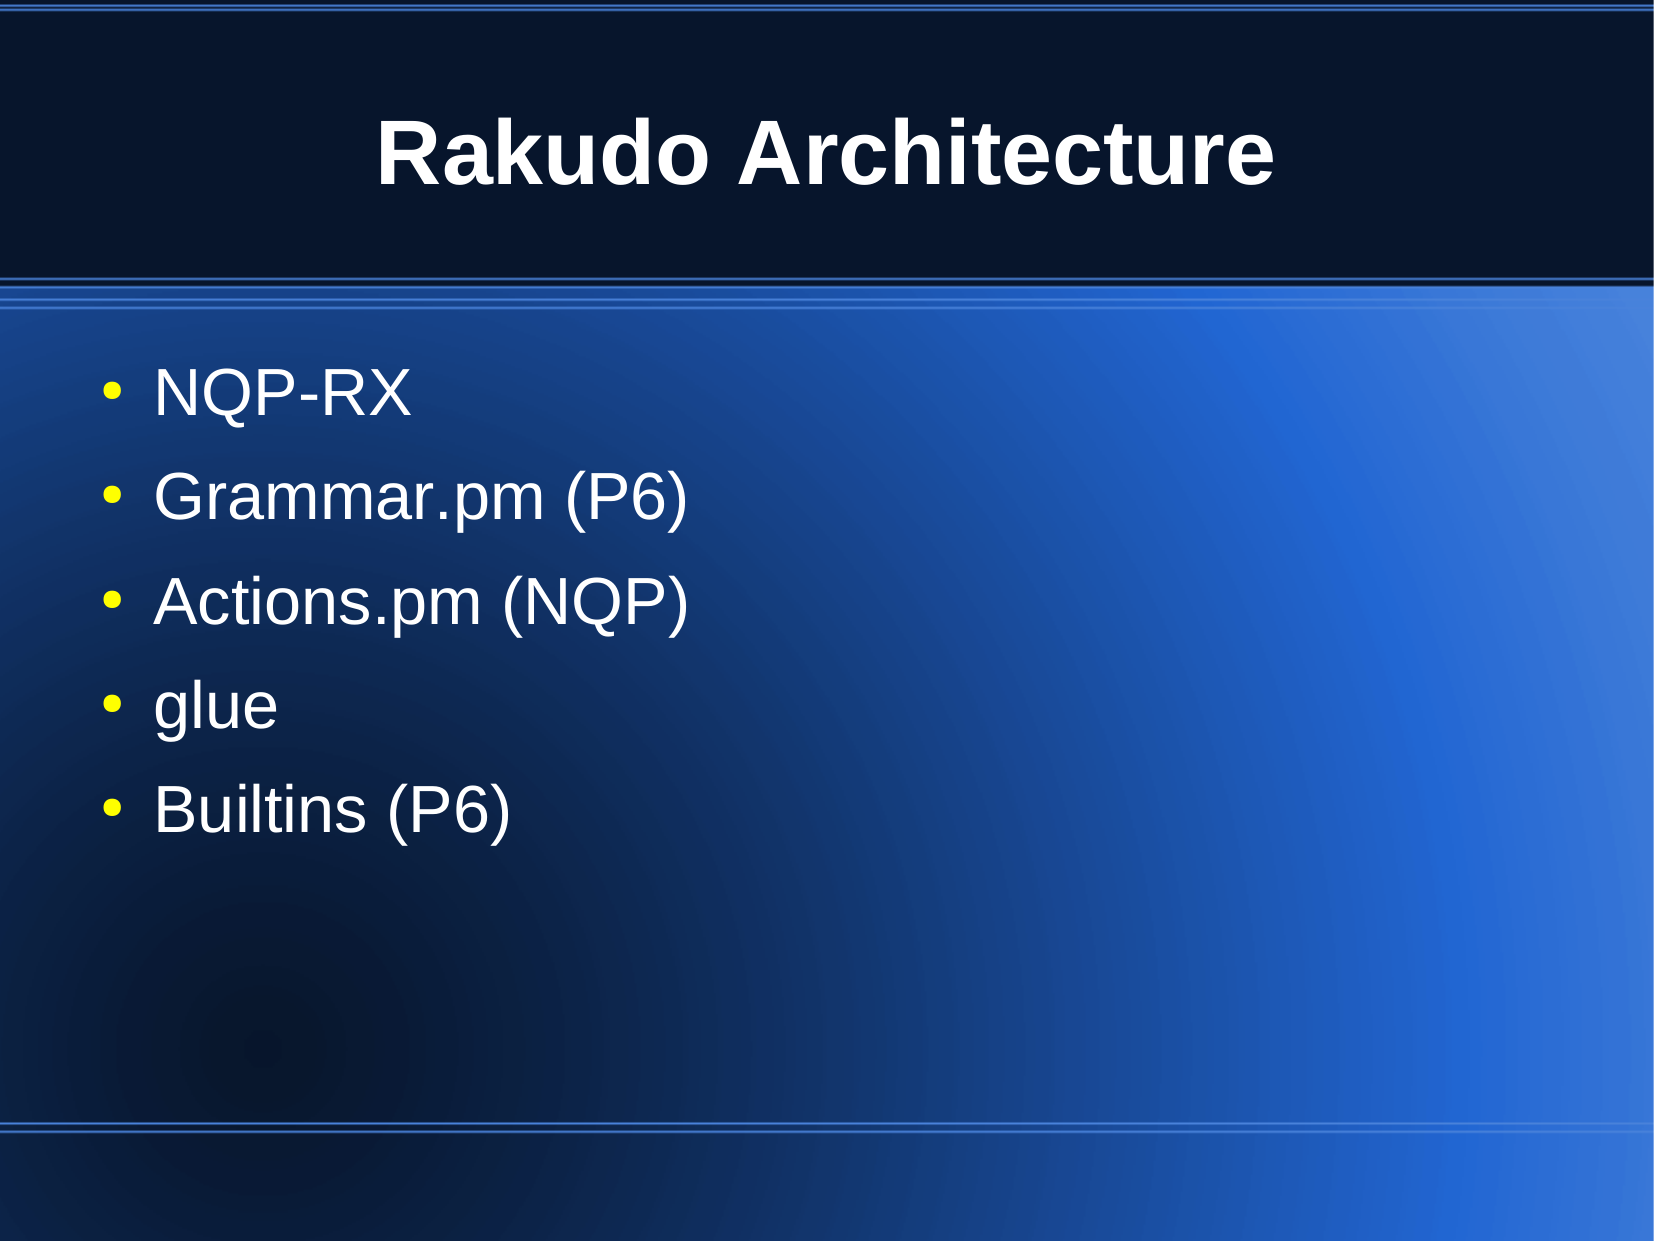

# Rakudo Architecture
NQP-RX
Grammar.pm (P6)
Actions.pm (NQP)
glue
Builtins (P6)